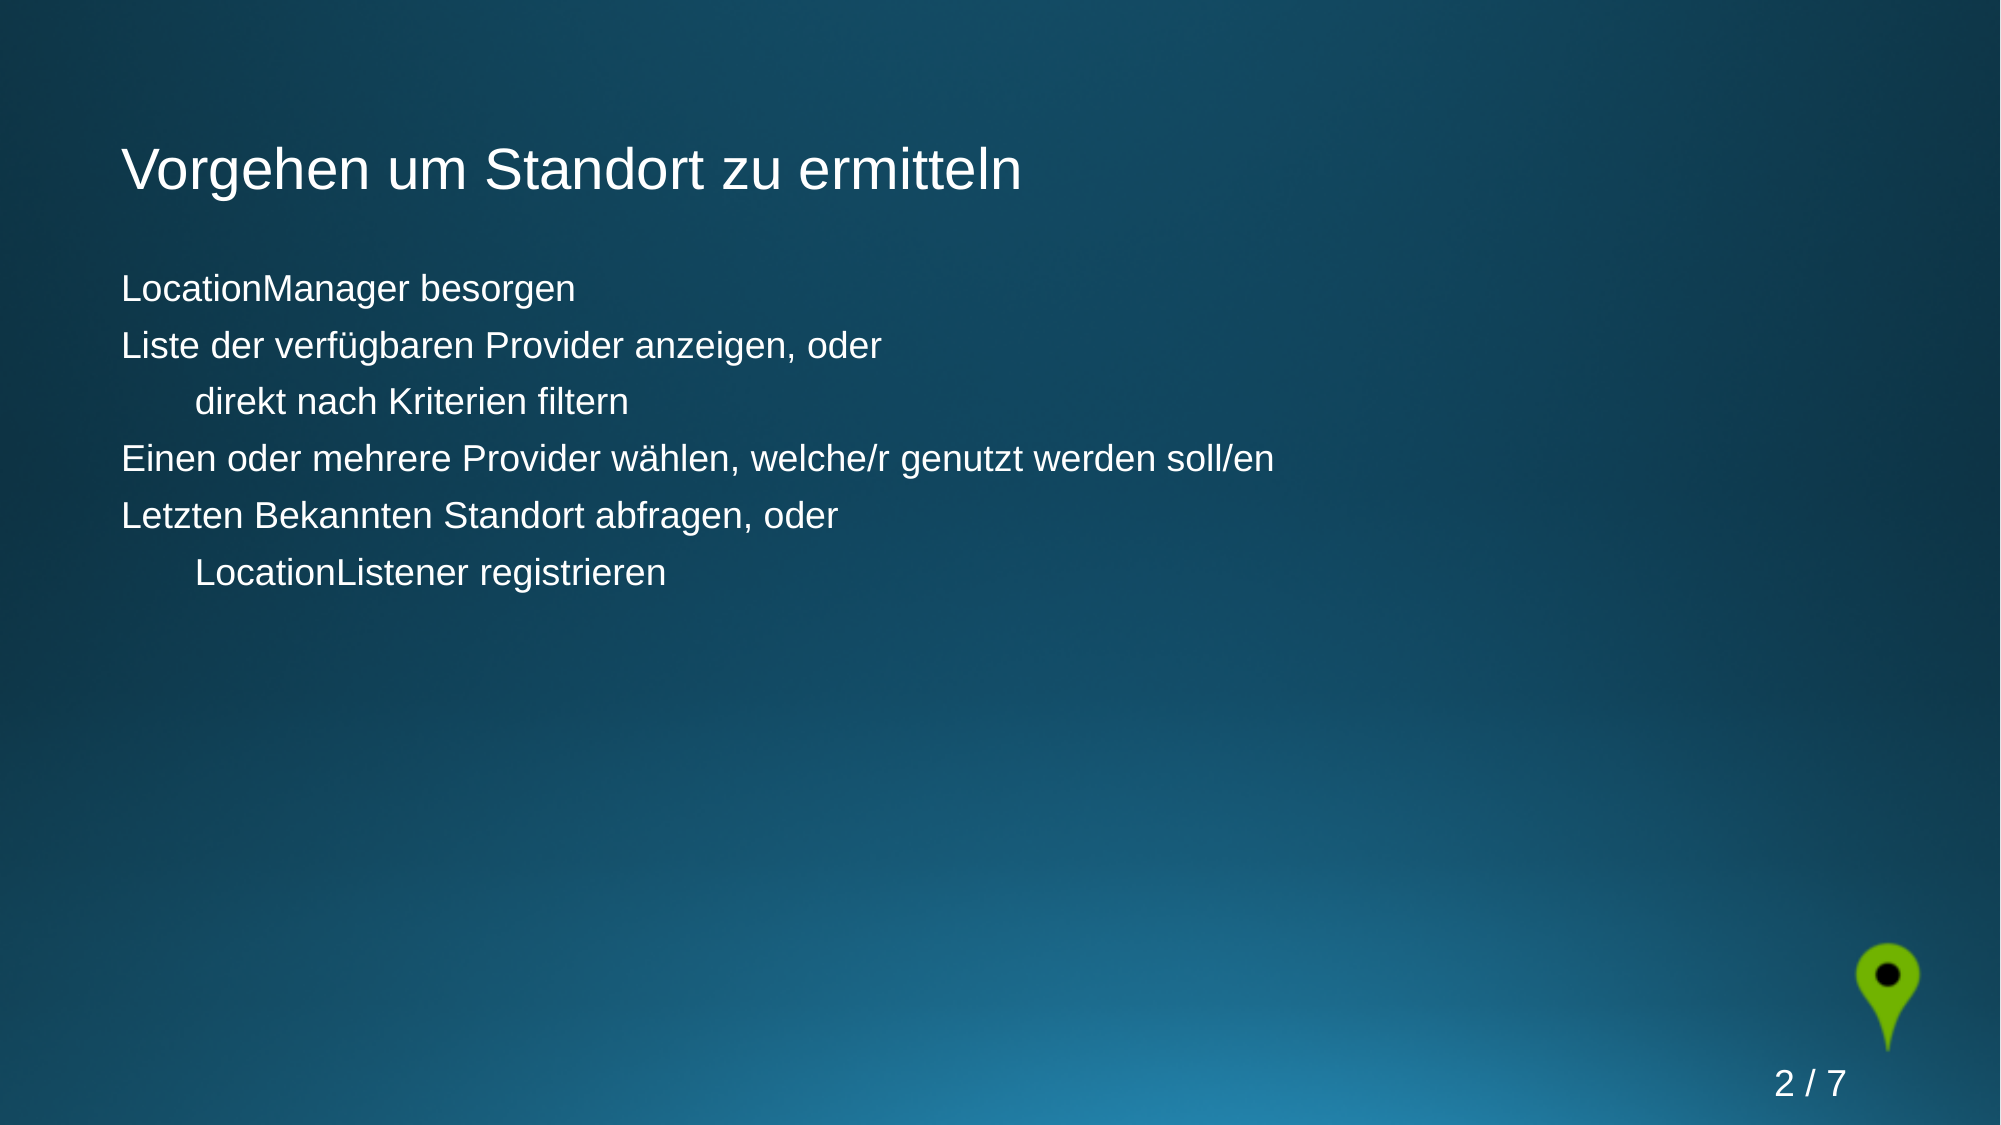

Vorgehen um Standort zu ermitteln
LocationManager besorgen
Liste der verfügbaren Provider anzeigen, oder
	direkt nach Kriterien filtern
Einen oder mehrere Provider wählen, welche/r genutzt werden soll/en
Letzten Bekannten Standort abfragen, oder
	LocationListener registrieren